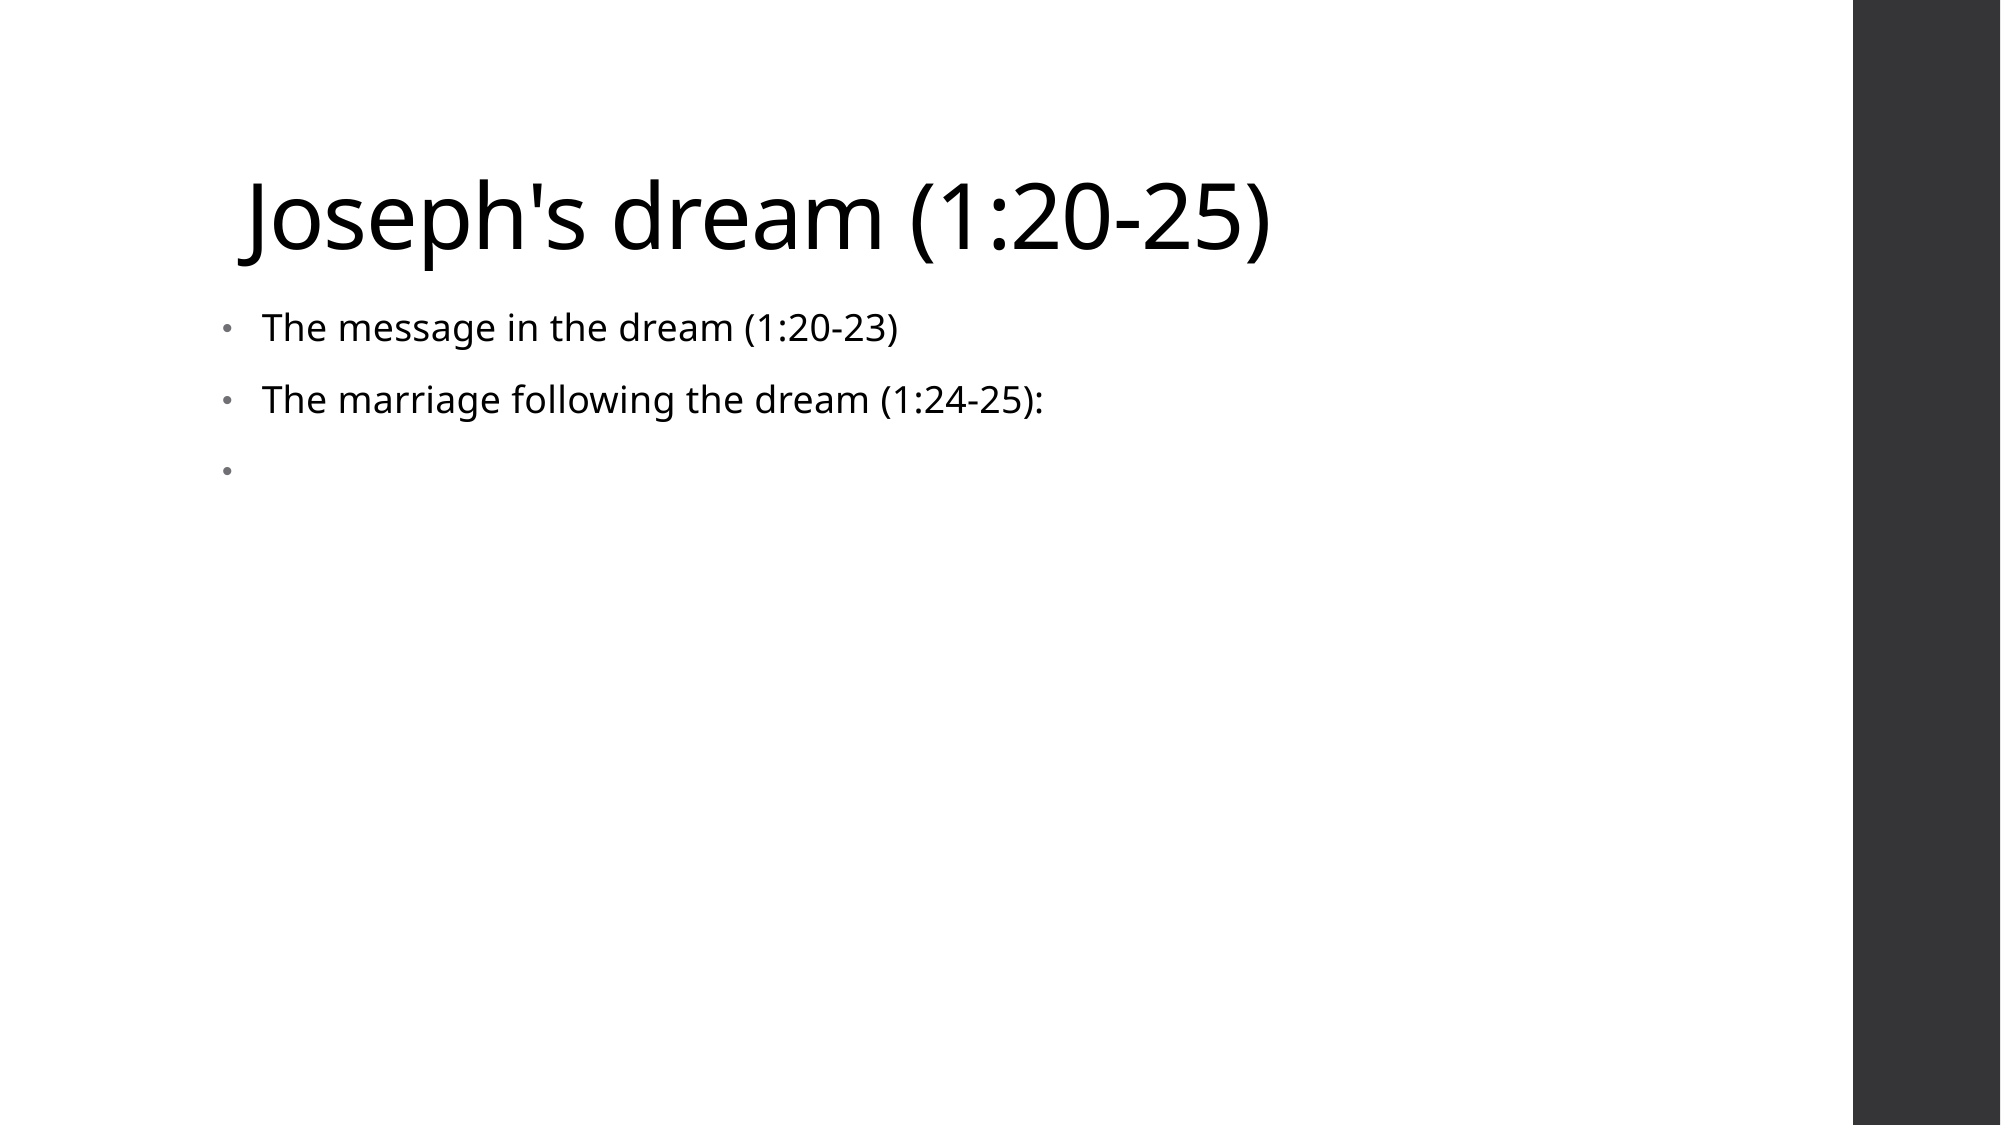

# Joseph's dream (1:20-25)
 The message in the dream (1:20-23)
 The marriage following the dream (1:24-25):